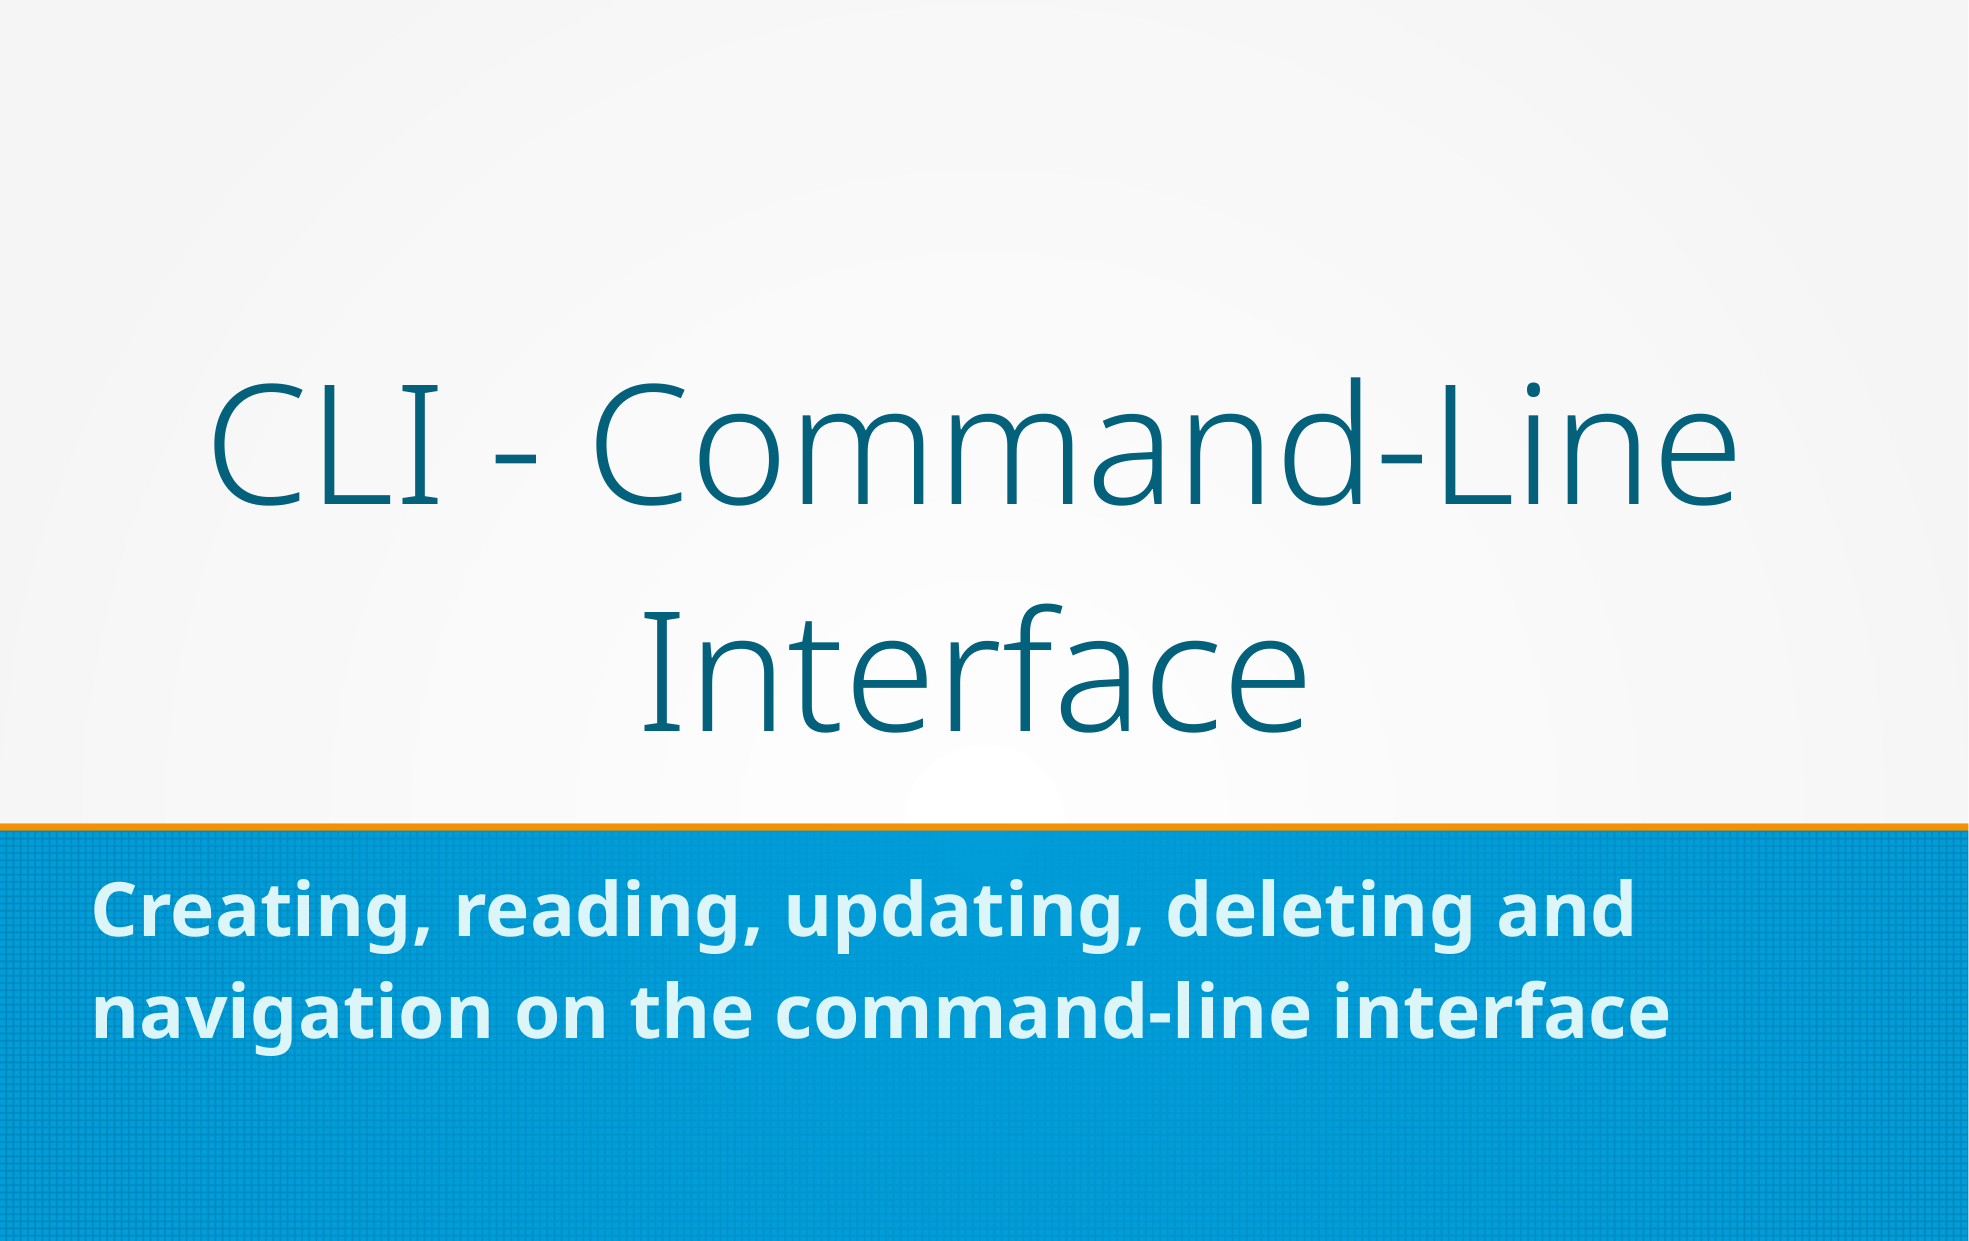

# CLI - Command-Line Interface
Creating, reading, updating, deleting and navigation on the command-line interface